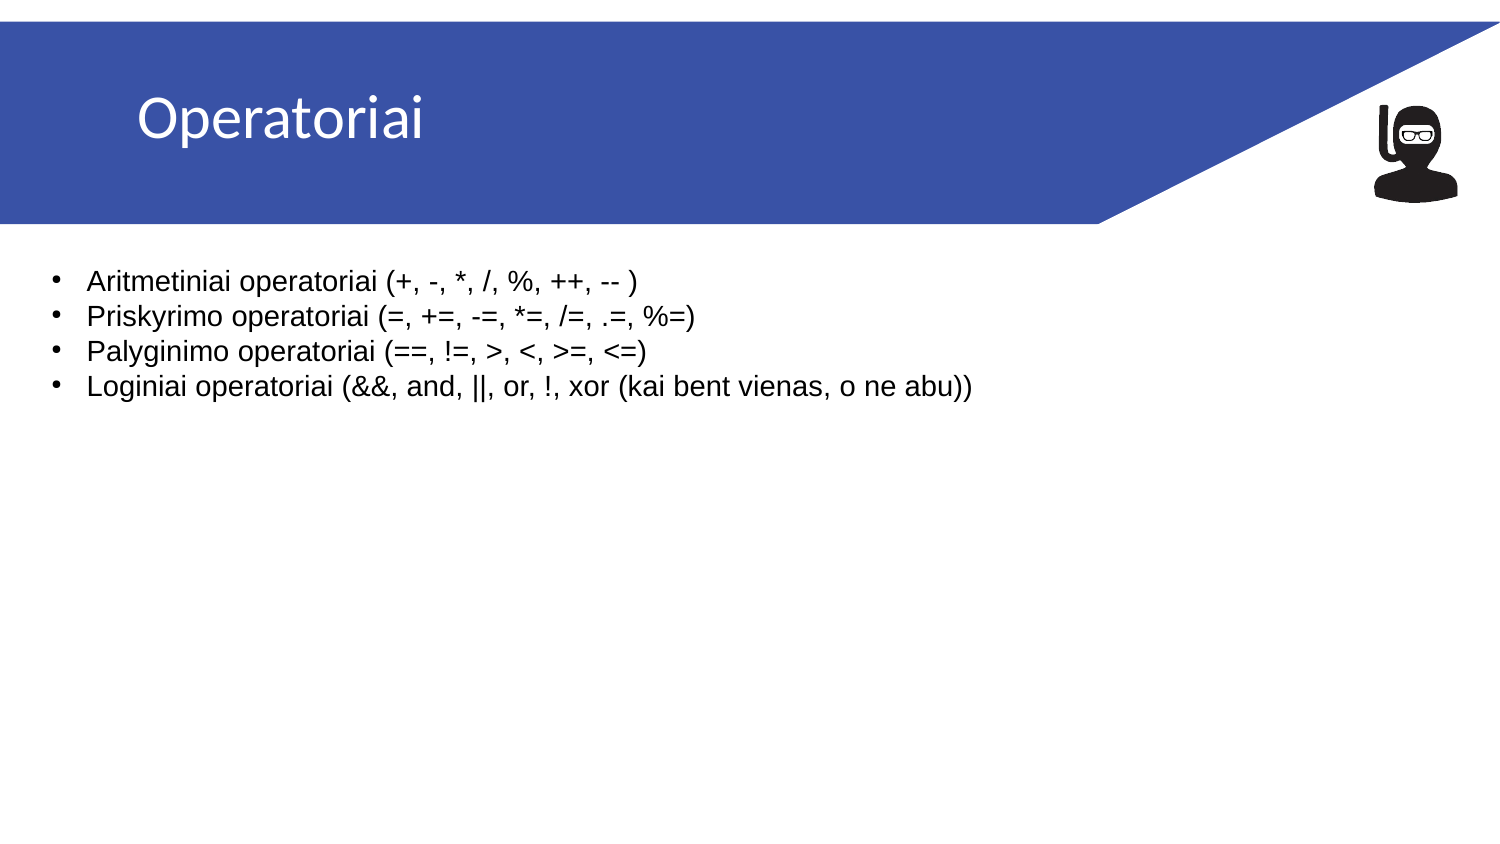

# Operatoriai
Aritmetiniai operatoriai (+, -, *, /, %, ++, -- )
Priskyrimo operatoriai (=, +=, -=, *=, /=, .=, %=)
Palyginimo operatoriai (==, !=, >, <, >=, <=)
Loginiai operatoriai (&&, and, ||, or, !, xor (kai bent vienas, o ne abu))